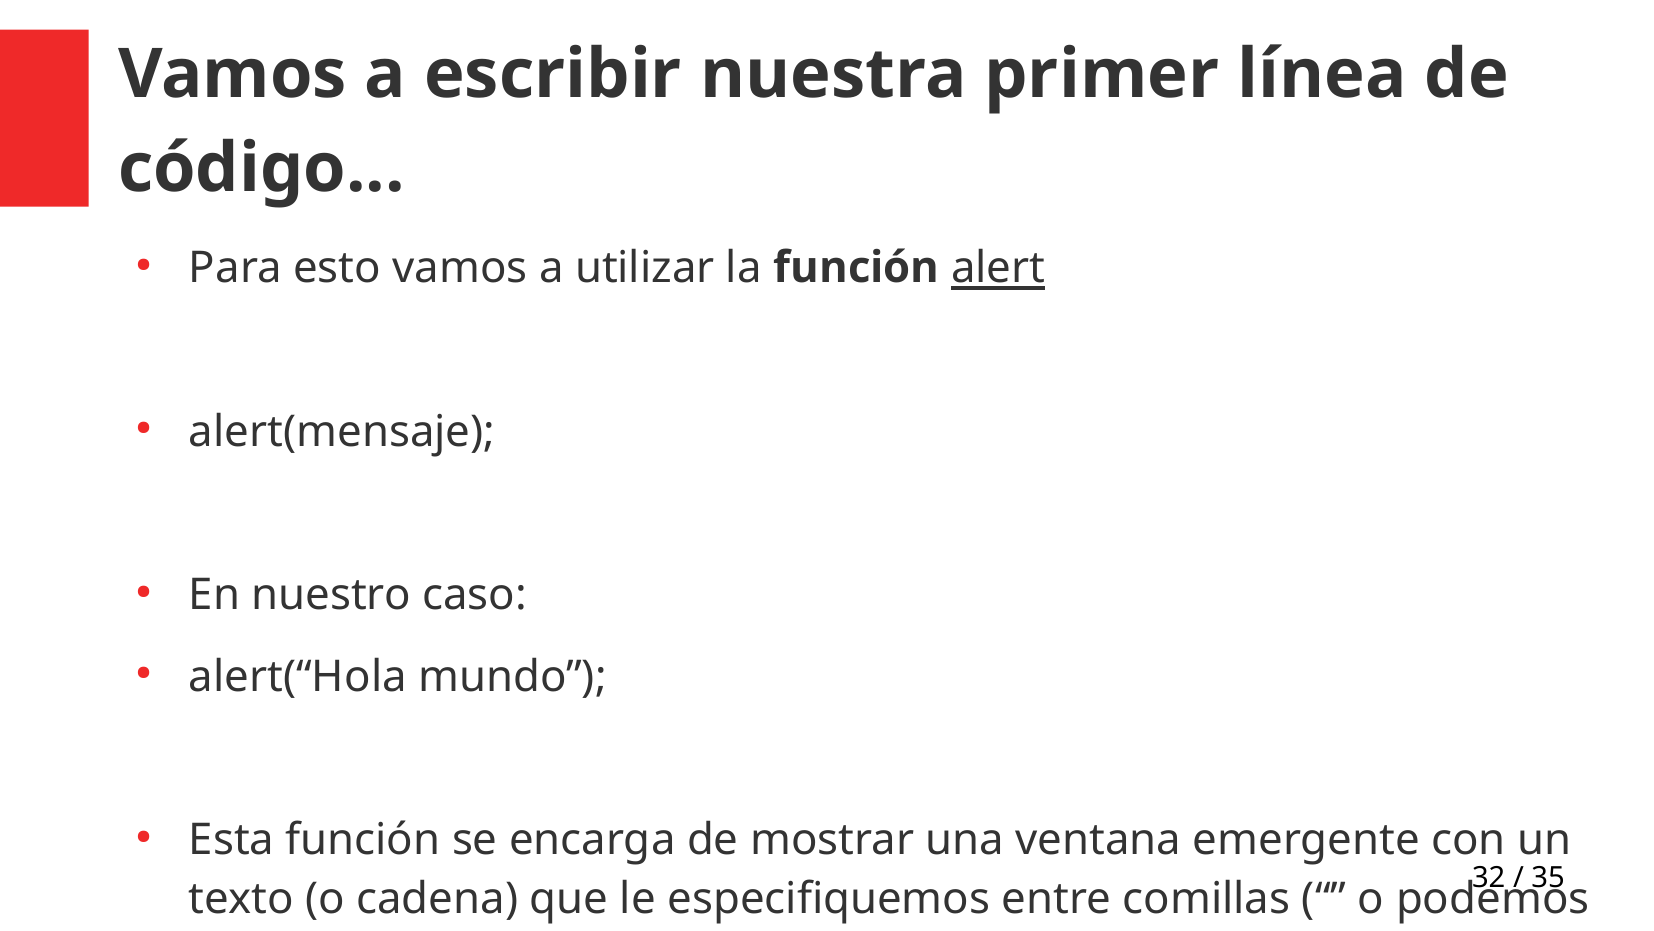

# Vamos a escribir nuestra primer línea de código...
Para esto vamos a utilizar la función alert
alert(mensaje);
En nuestro caso:
alert(“Hola mundo”);
Esta función se encarga de mostrar una ventana emergente con un texto (o cadena) que le especifiquemos entre comillas (“” o podemos usar ‘’)
32